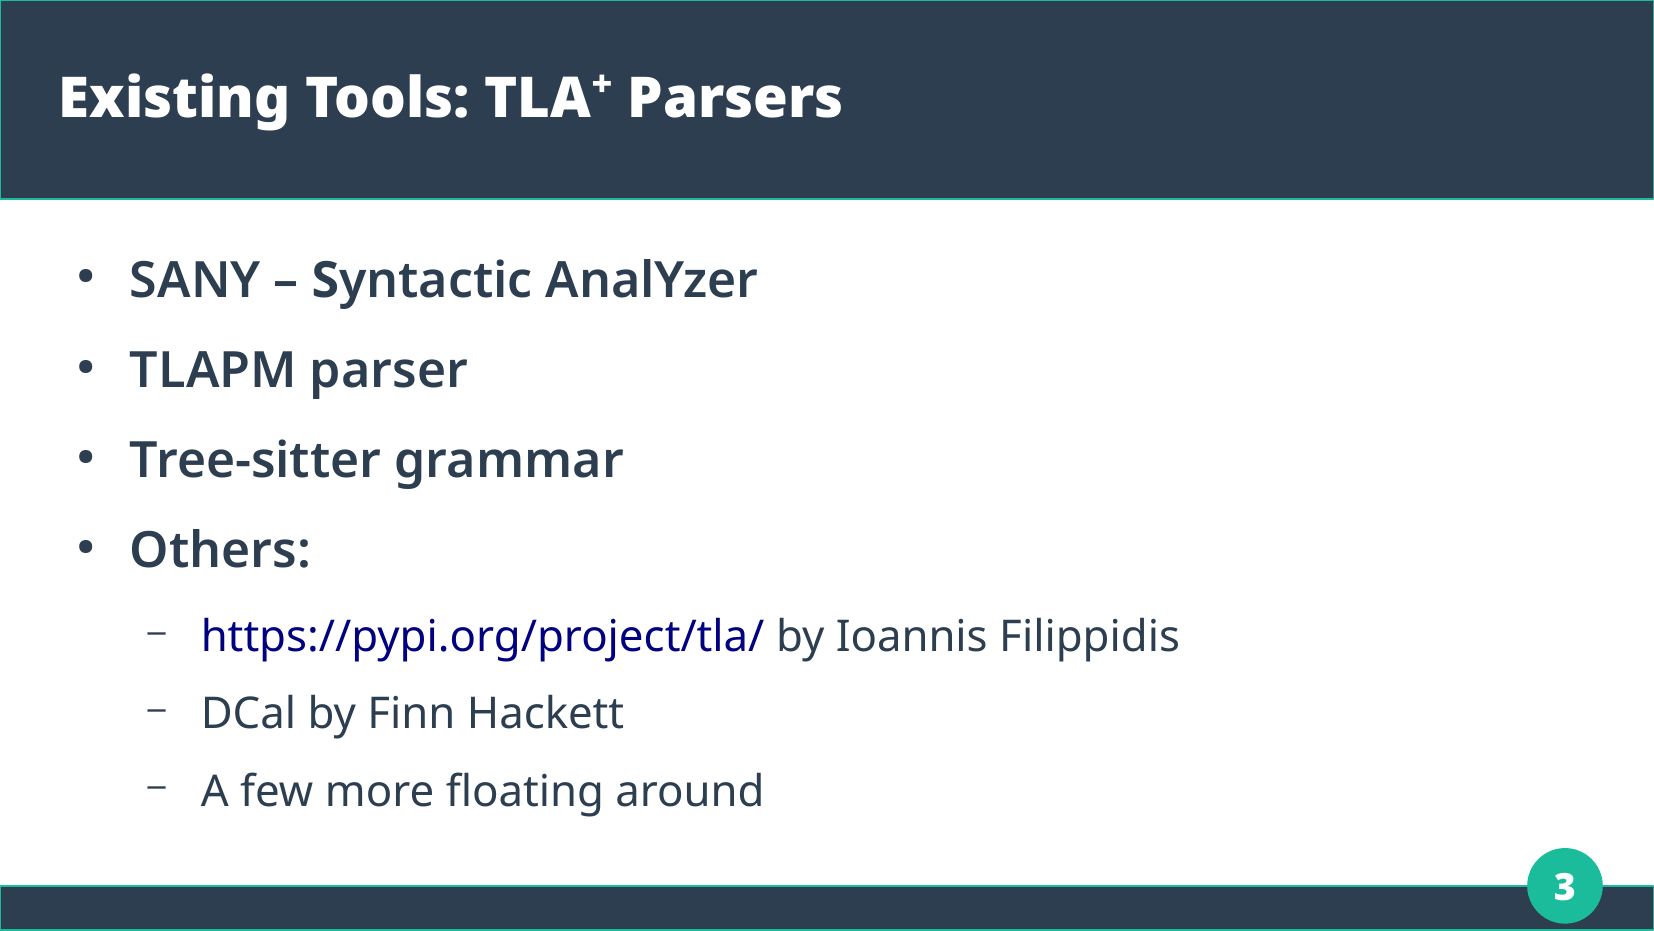

# Existing Tools: TLA⁺ Parsers
SANY – Syntactic AnalYzer
TLAPM parser
Tree-sitter grammar
Others:
https://pypi.org/project/tla/ by Ioannis Filippidis
DCal by Finn Hackett
A few more floating around
3